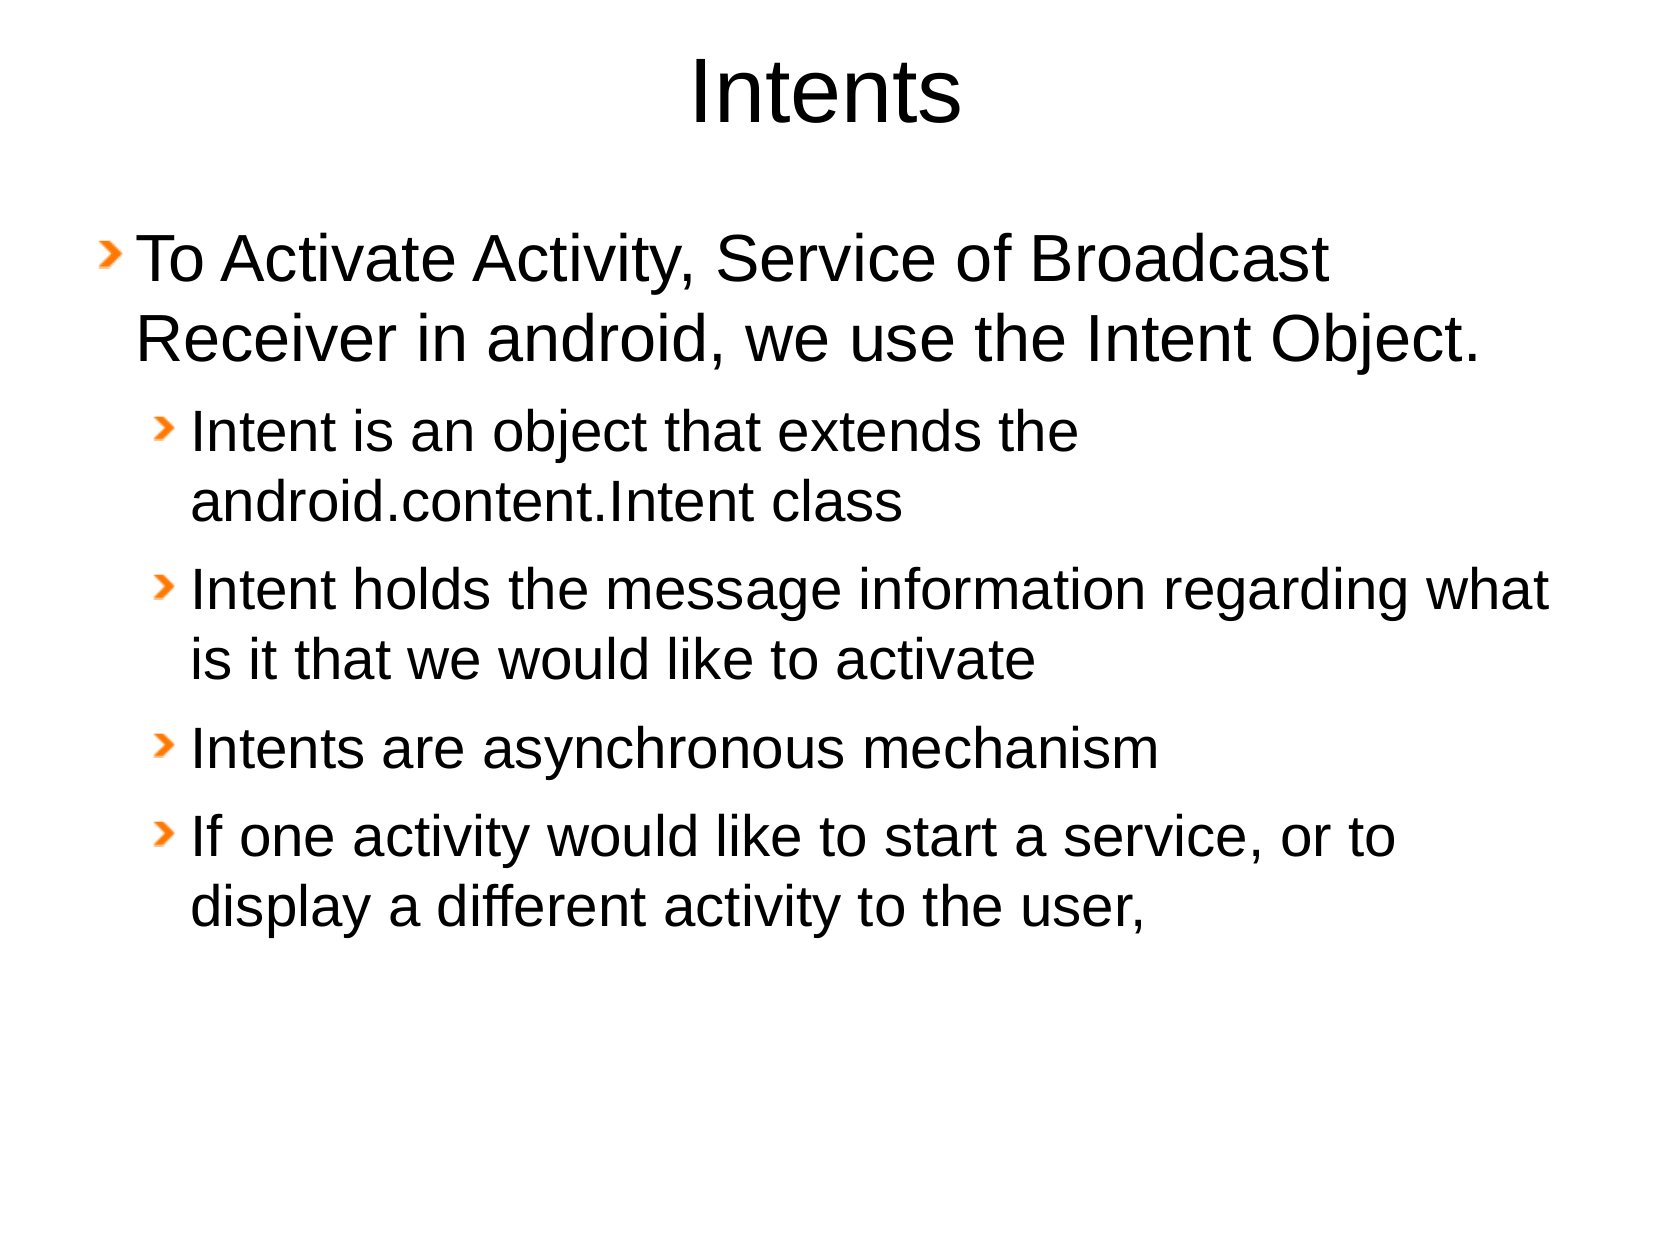

# Intents
To Activate Activity, Service of Broadcast Receiver in android, we use the Intent Object.
Intent is an object that extends the android.content.Intent class
Intent holds the message information regarding what is it that we would like to activate
Intents are asynchronous mechanism
If one activity would like to start a service, or to display a different activity to the user,